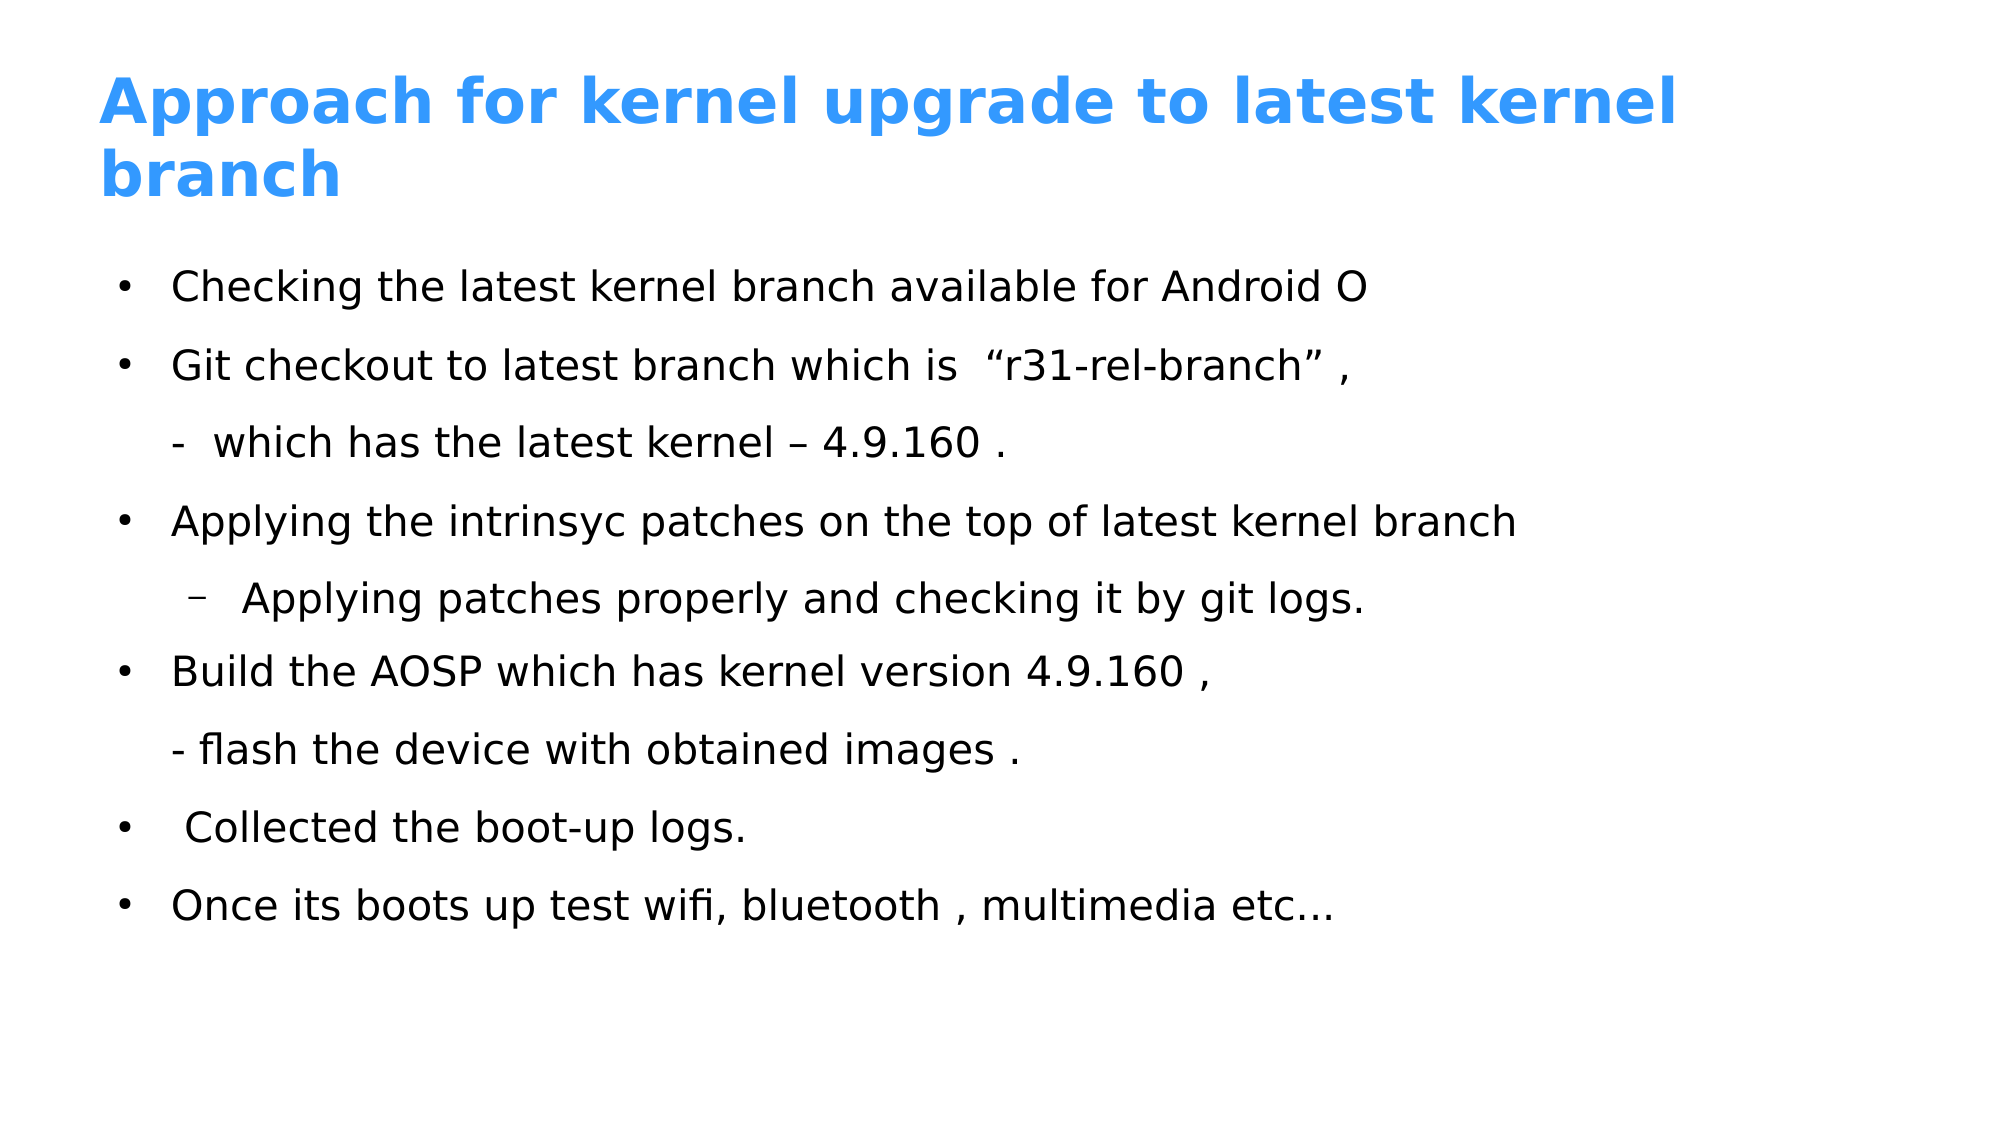

# Approach for kernel upgrade to latest kernel branch
Checking the latest kernel branch available for Android O
Git checkout to latest branch which is “r31-rel-branch” ,
- which has the latest kernel – 4.9.160 .
Applying the intrinsyc patches on the top of latest kernel branch
Applying patches properly and checking it by git logs.
Build the AOSP which has kernel version 4.9.160 ,
- flash the device with obtained images .
 Collected the boot-up logs.
Once its boots up test wifi, bluetooth , multimedia etc...